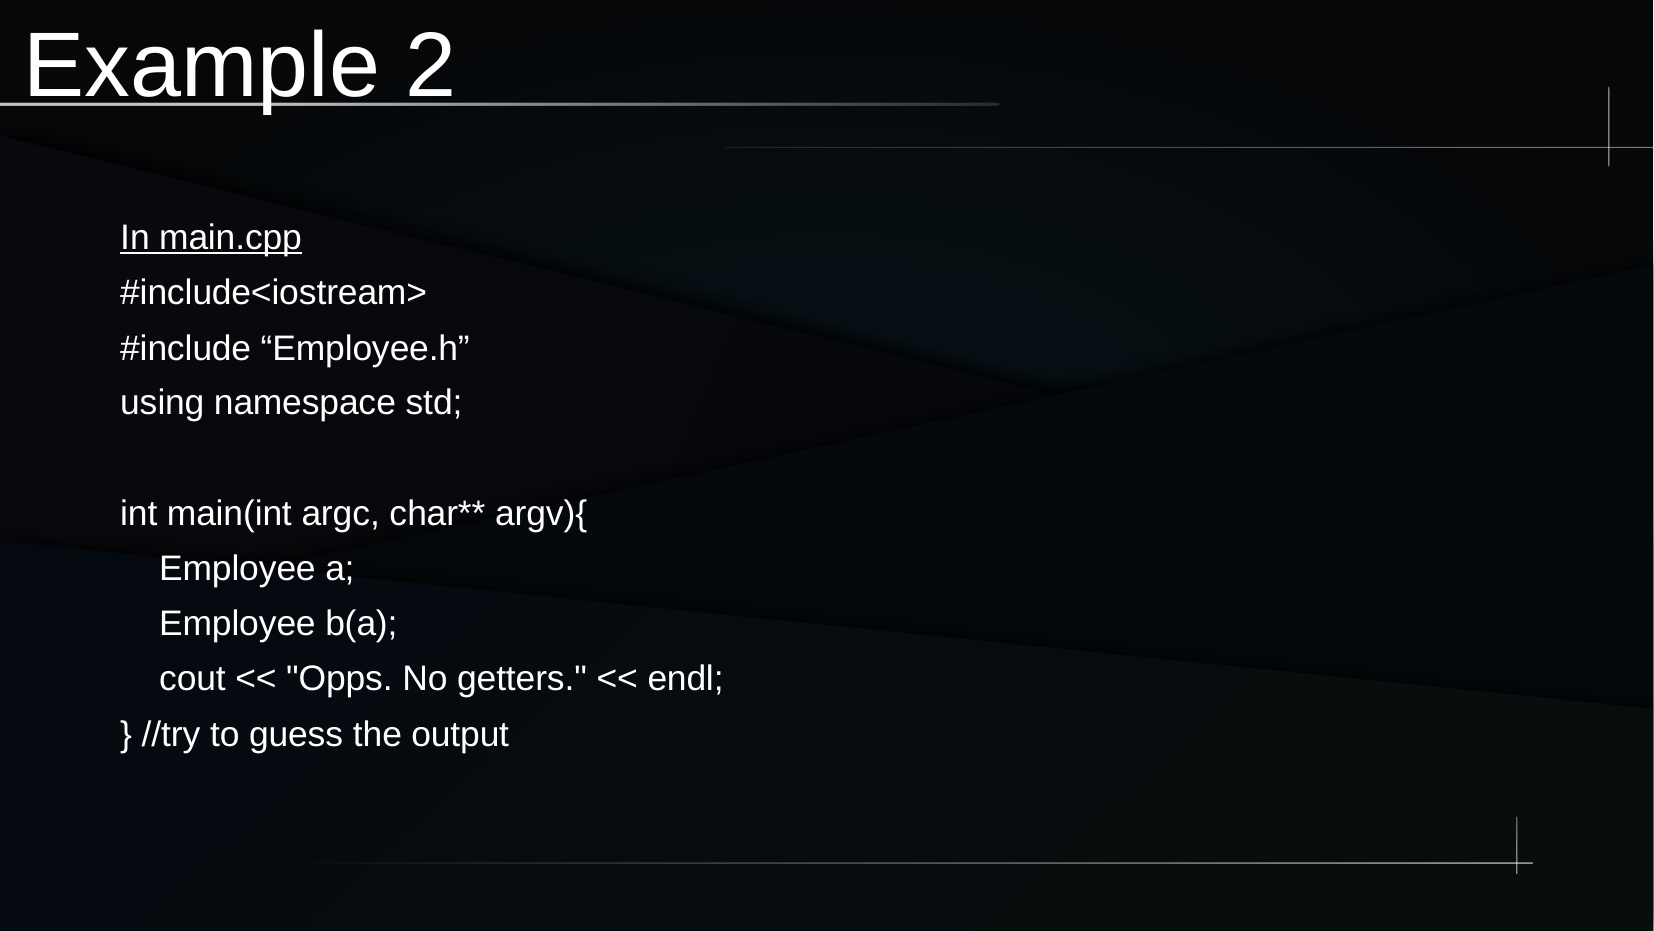

# Example 2
In main.cpp
#include<iostream>
#include “Employee.h”
using namespace std;
int main(int argc, char** argv){
 Employee a;
 Employee b(a);
 cout << "Opps. No getters." << endl;
} //try to guess the output